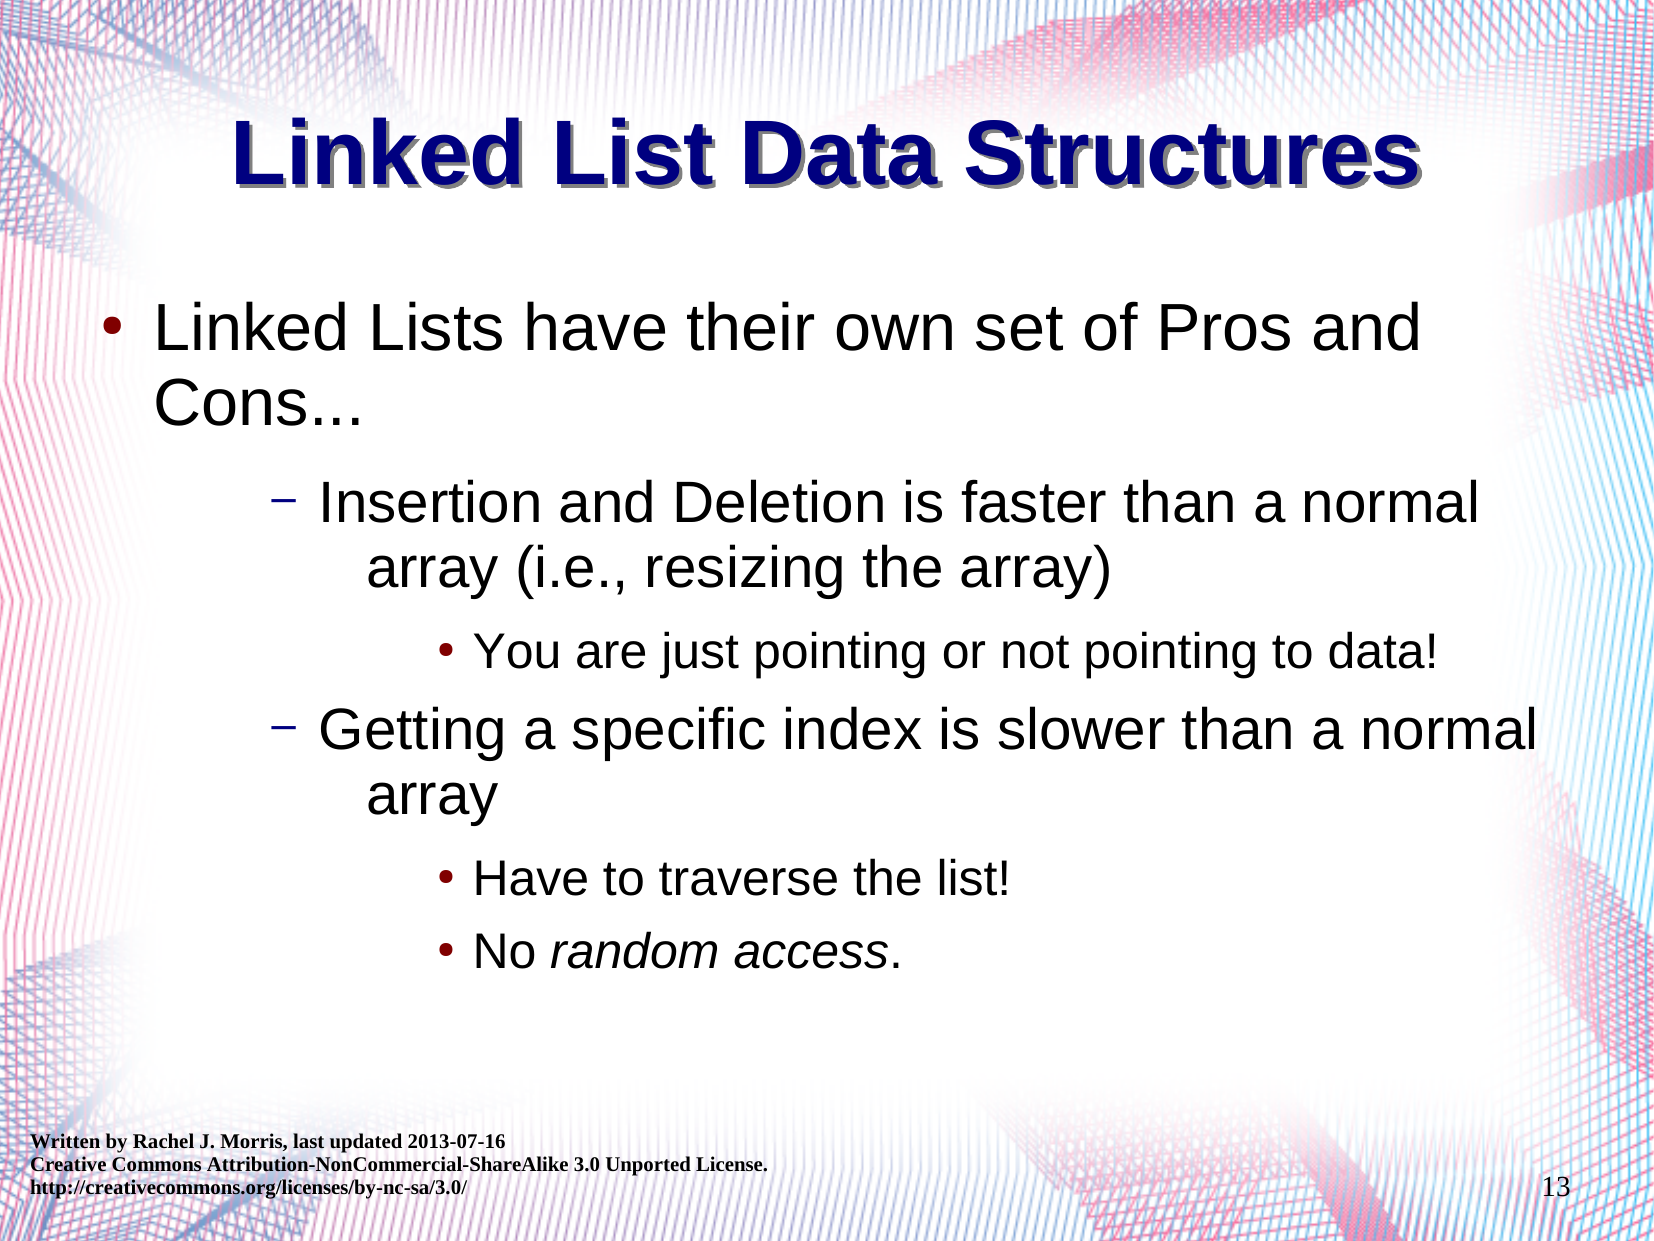

# Linked List Data Structures
Linked Lists have their own set of Pros and Cons...
Insertion and Deletion is faster than a normal array (i.e., resizing the array)
You are just pointing or not pointing to data!
Getting a specific index is slower than a normal array
Have to traverse the list!
No random access.
13